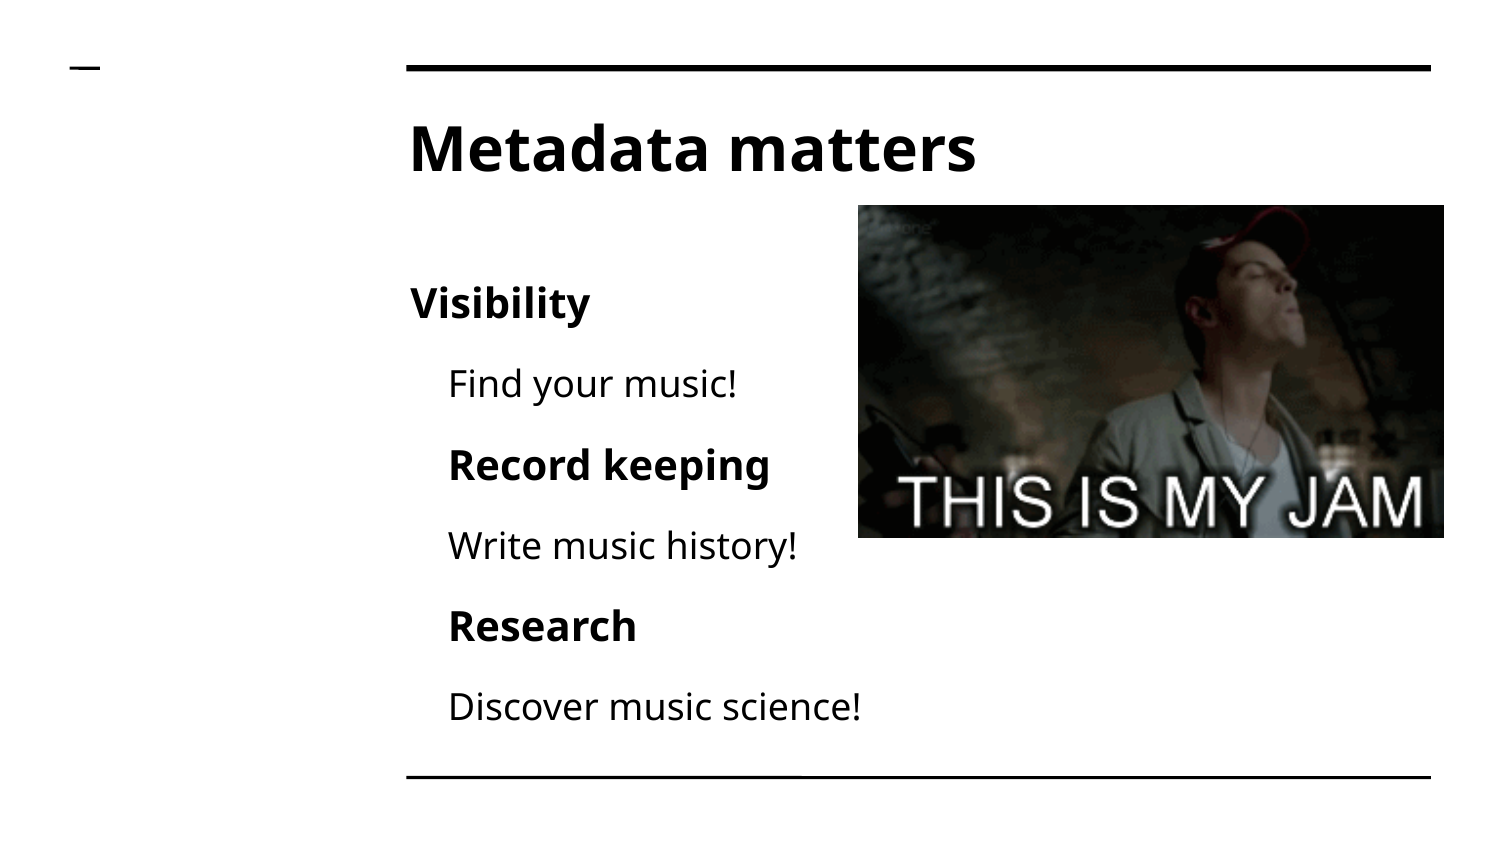

# Metadata matters
Visibility
Find your music!
Record keeping
Write music history!
Research
Discover music science!